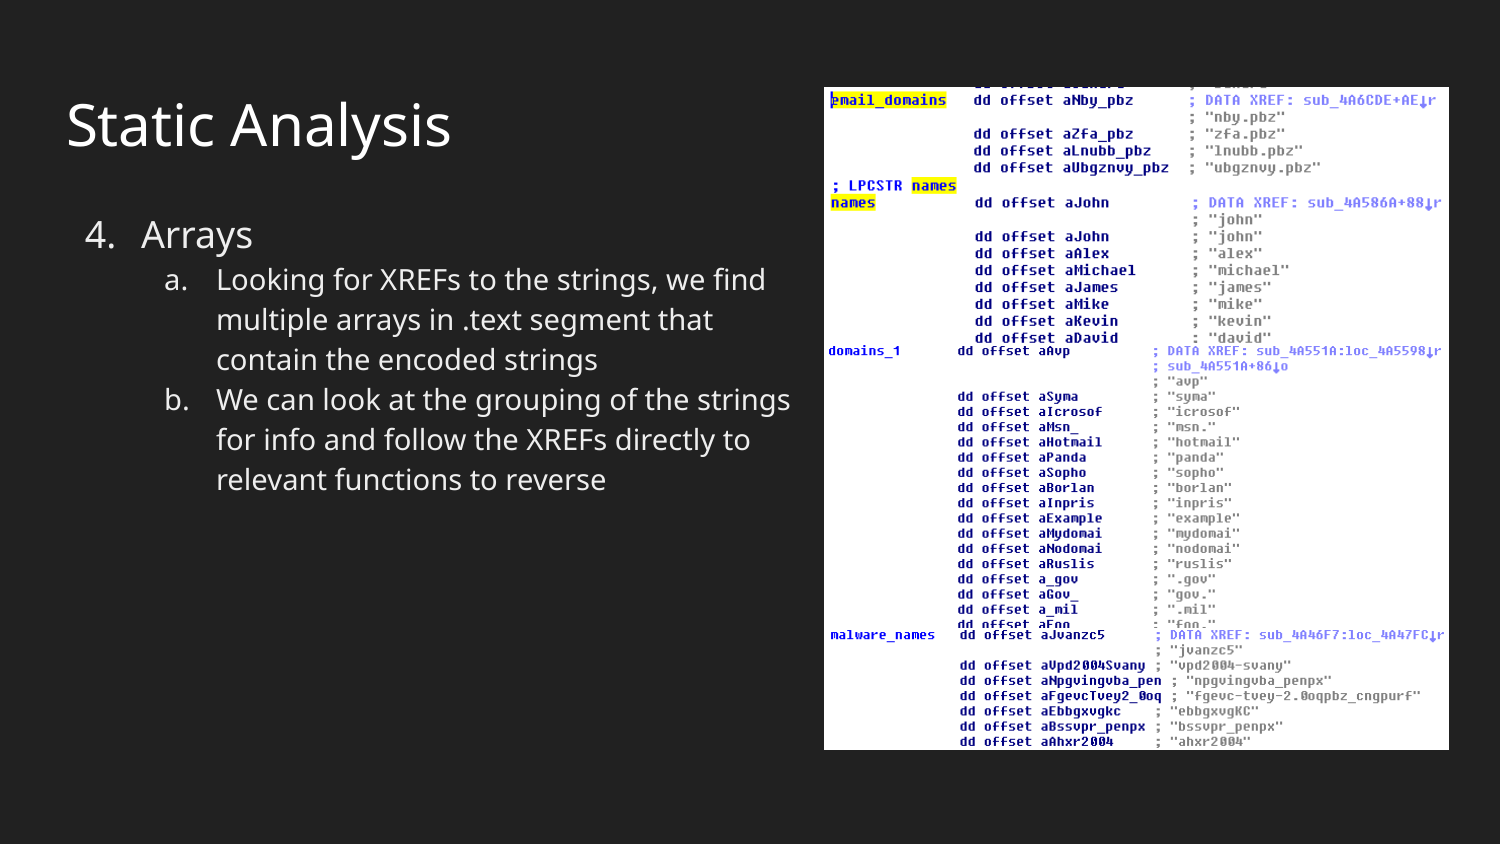

# Static Analysis
Arrays
Looking for XREFs to the strings, we find multiple arrays in .text segment that contain the encoded strings
We can look at the grouping of the strings for info and follow the XREFs directly to relevant functions to reverse